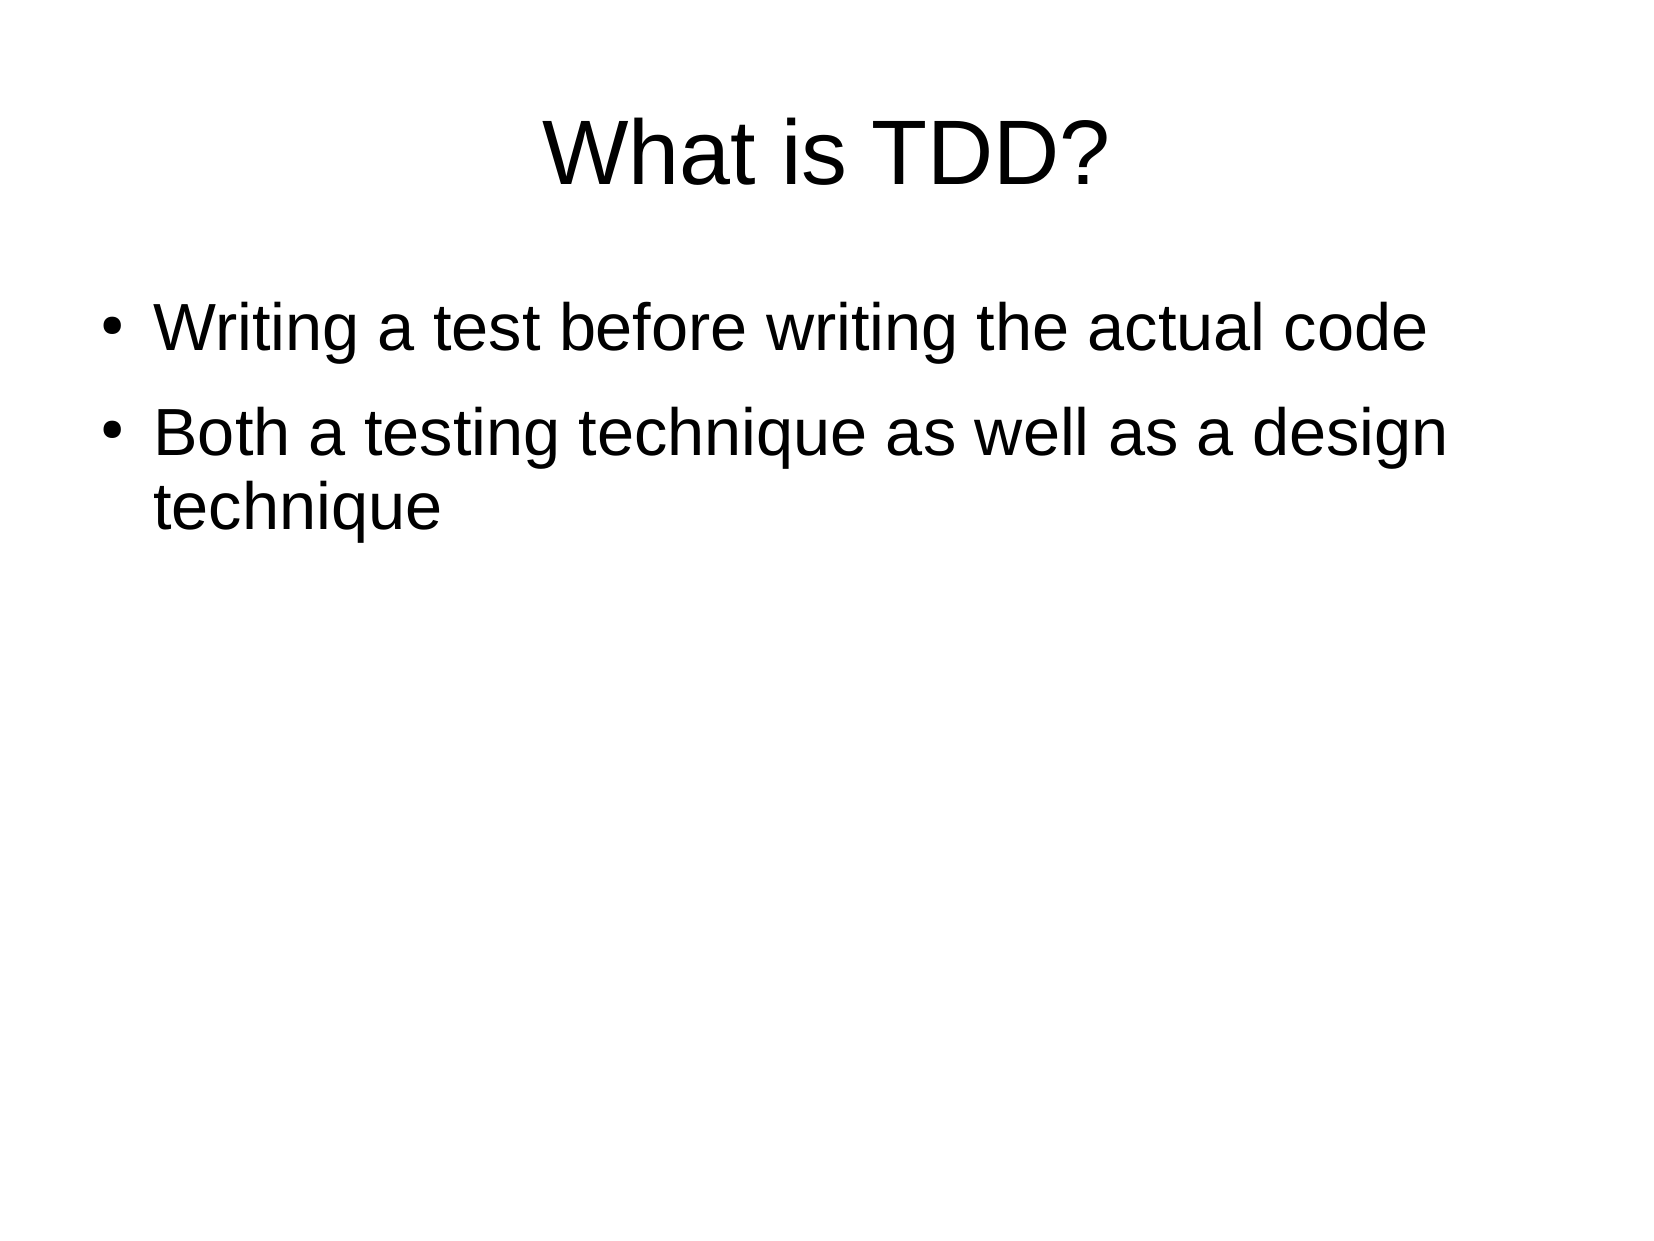

# What is TDD?
Writing a test before writing the actual code
Both a testing technique as well as a design technique